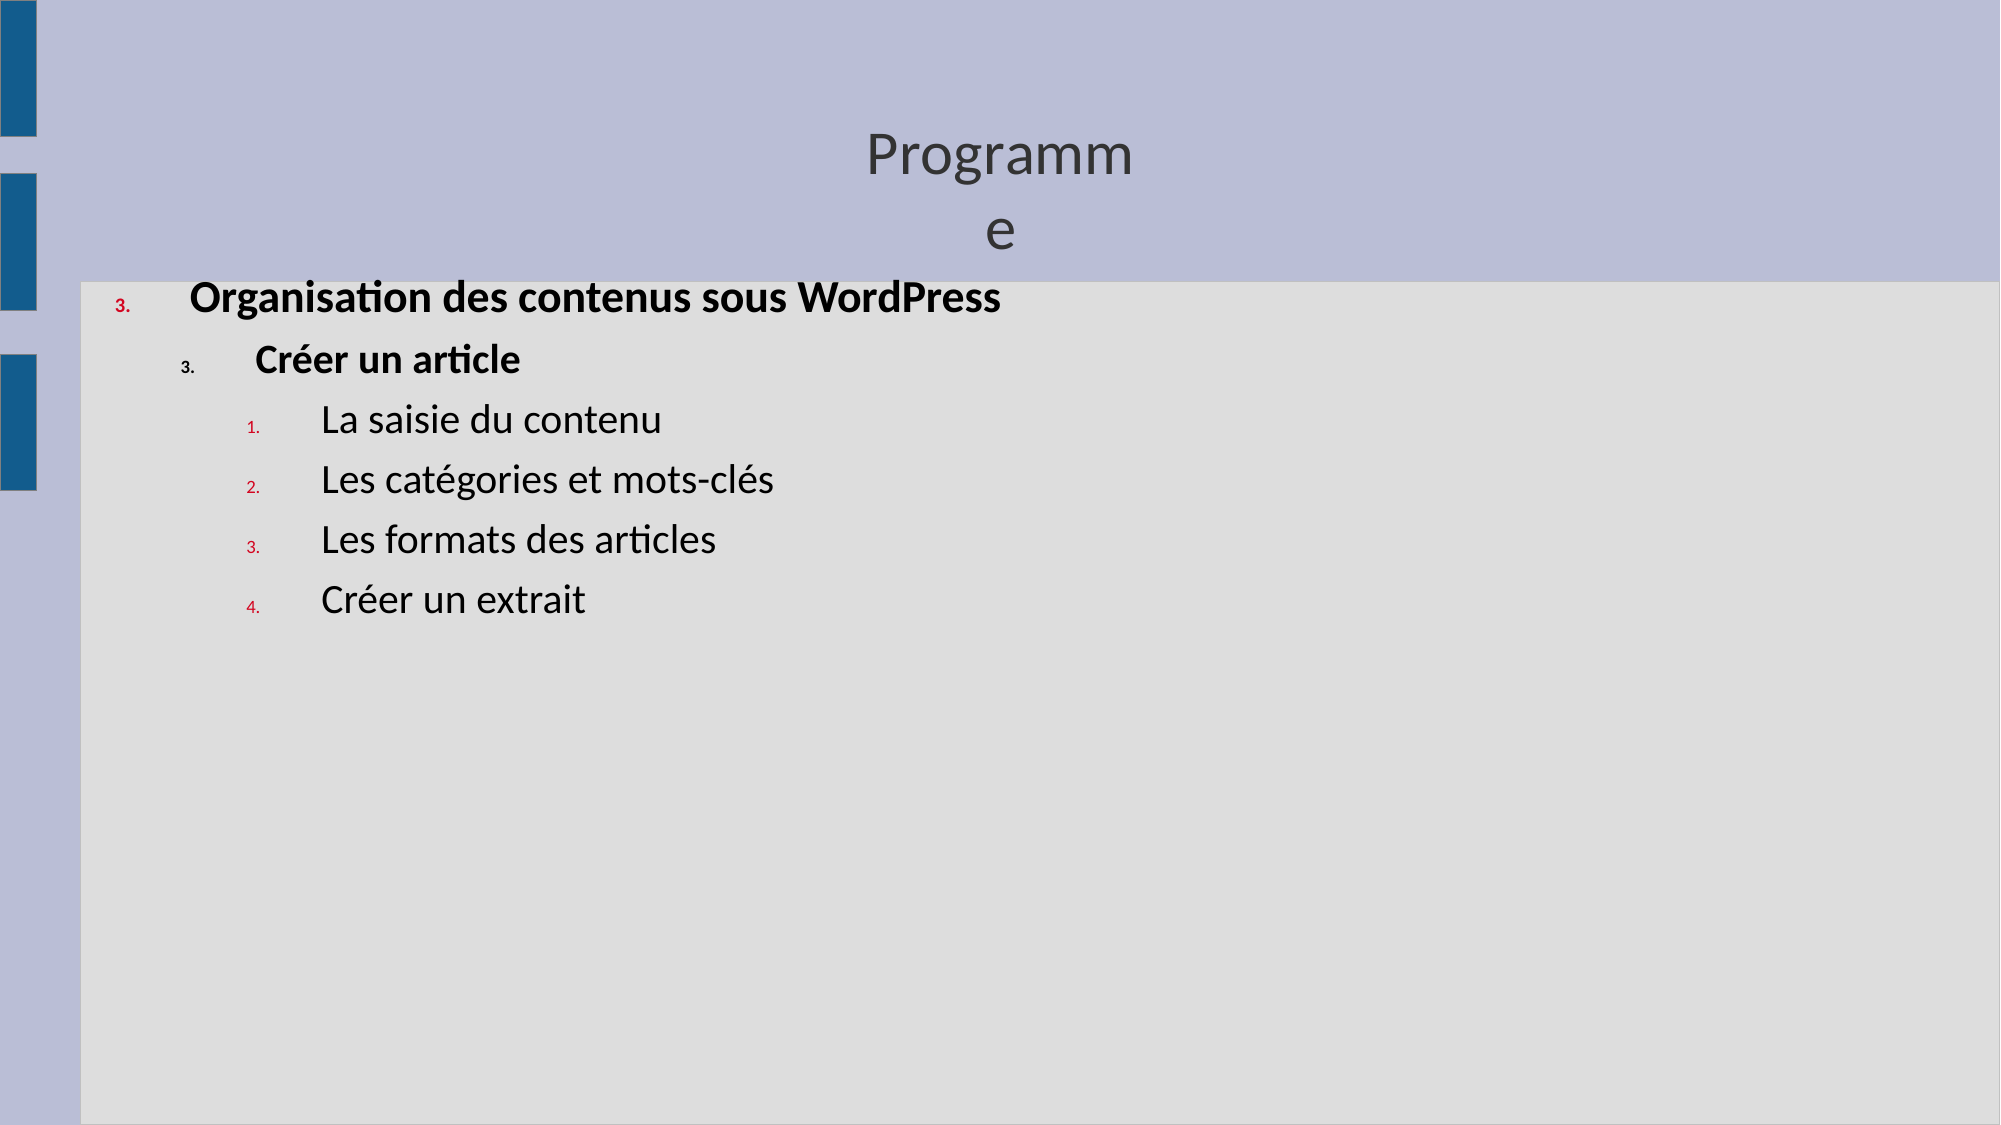

# Programme
Organisation des contenus sous WordPress
Créer un article
La saisie du contenu
Les catégories et mots-clés
Les formats des articles
Créer un extrait